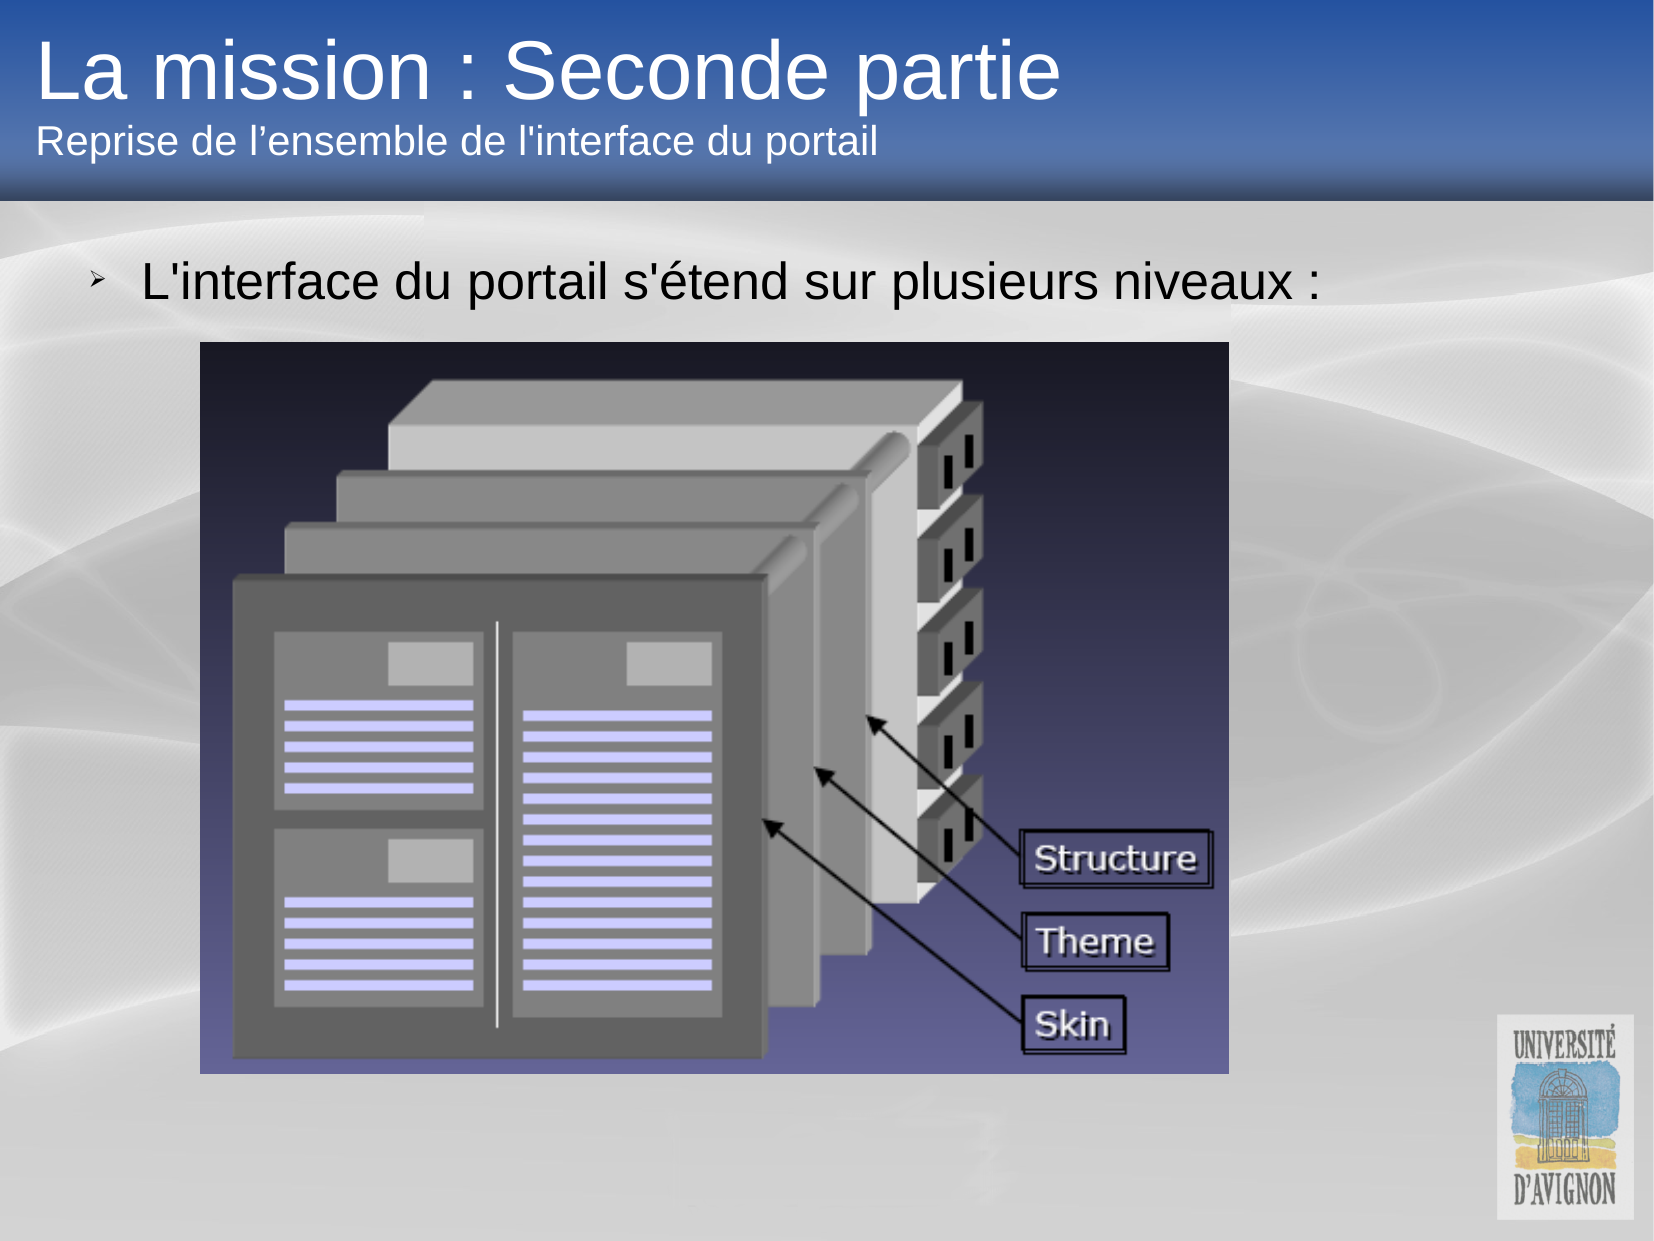

La mission : Seconde partie
Reprise de l’ensemble de l'interface du portail
# L'interface du portail s'étend sur plusieurs niveaux :